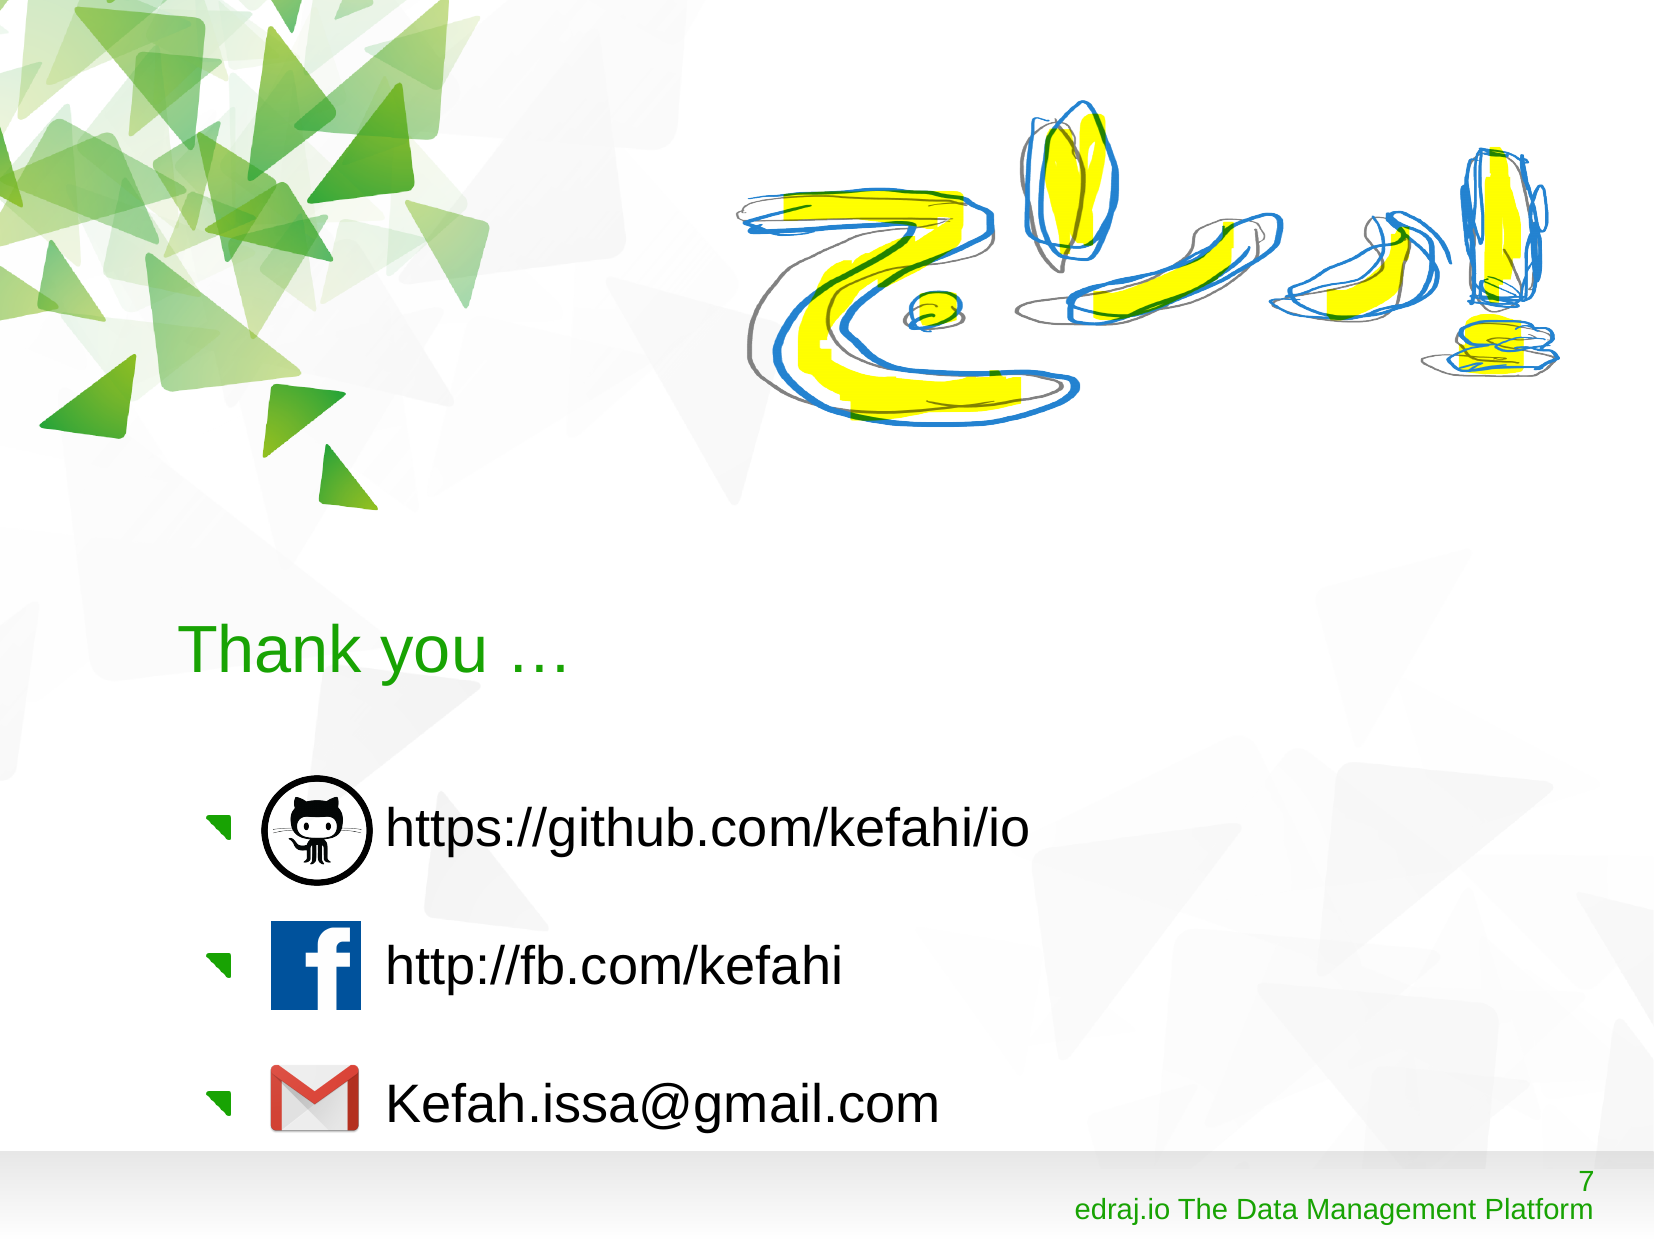

# Thank you …
 https://github.com/kefahi/io
 http://fb.com/kefahi
 Kefah.issa@gmail.com
7
edraj.io The Data Management Platform